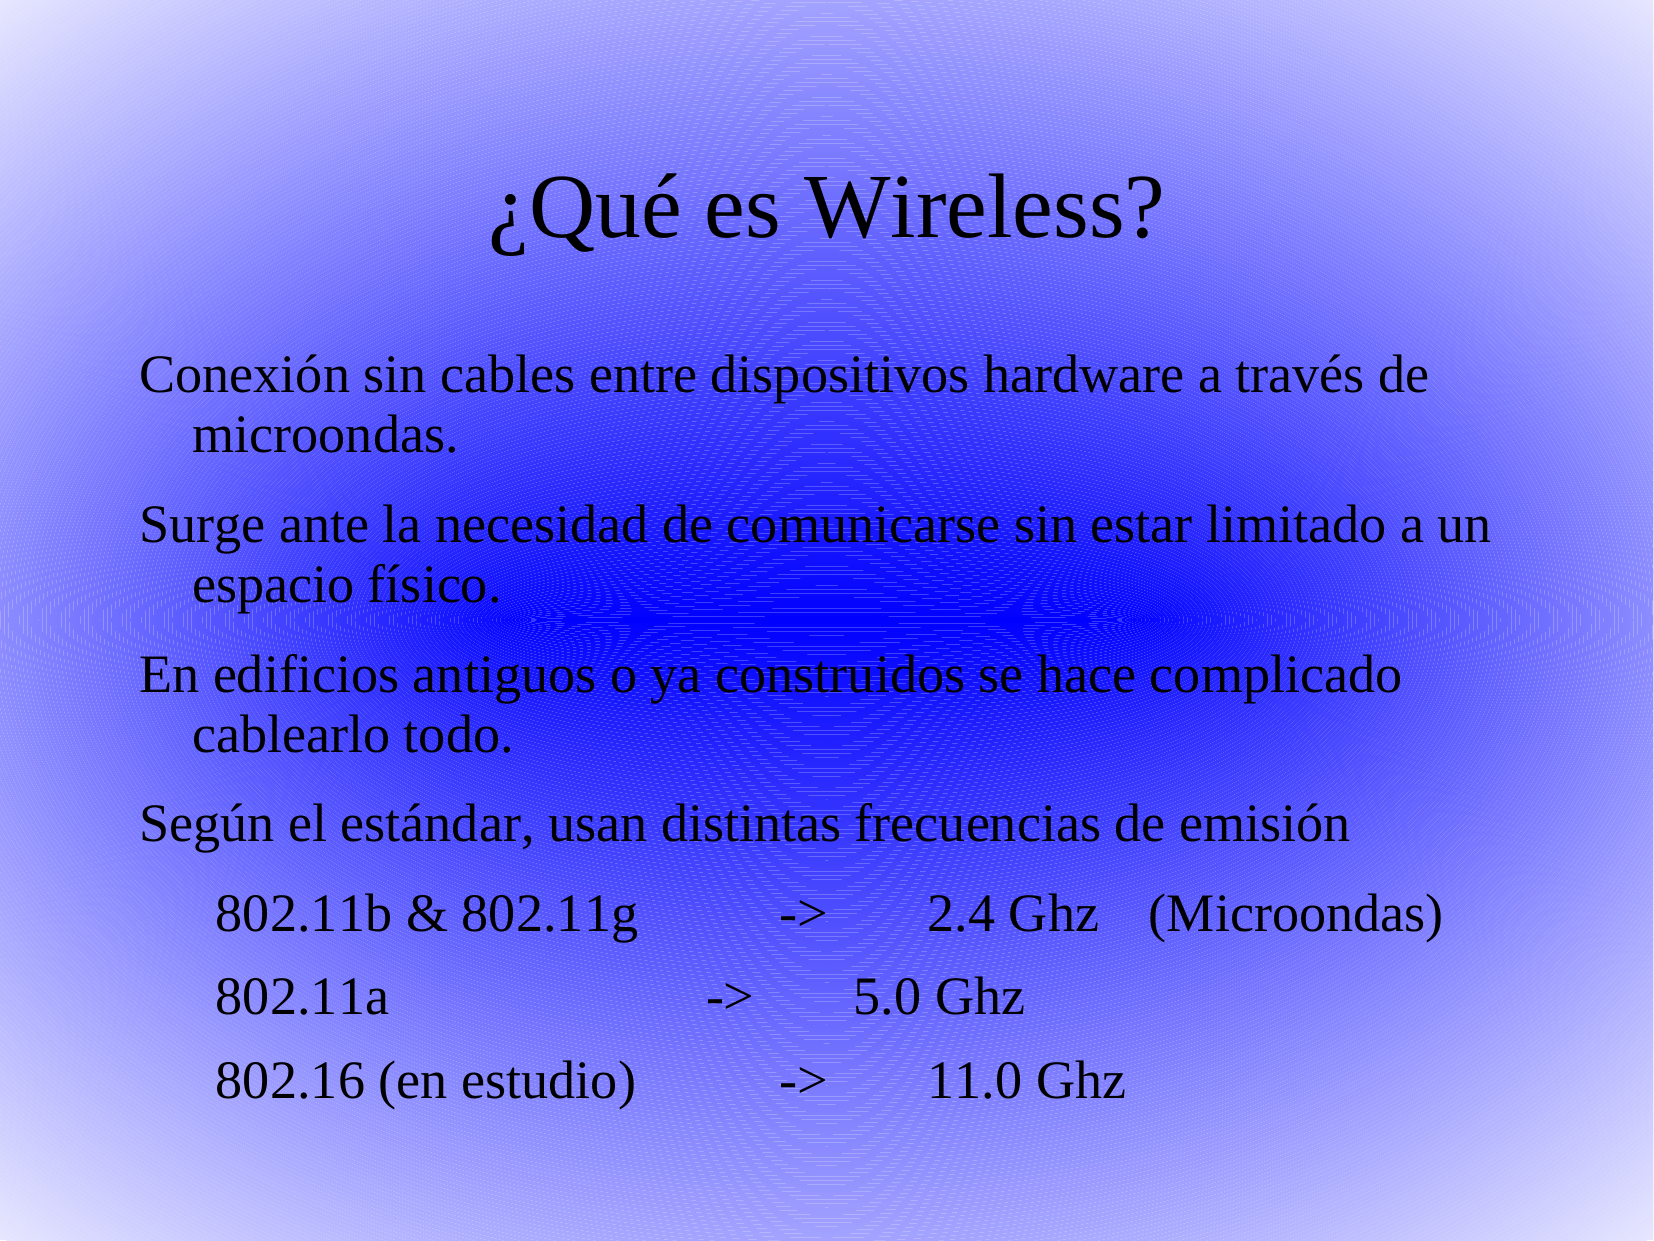

# ¿Qué es Wireless?
Conexión sin cables entre dispositivos hardware a través de microondas.
Surge ante la necesidad de comunicarse sin estar limitado a un espacio físico.
En edificios antiguos o ya construidos se hace complicado cablearlo todo.
Según el estándar, usan distintas frecuencias de emisión
802.11b & 802.11g 		->		2.4 Ghz	(Microondas)
802.11a					->		5.0 Ghz
802.16 (en estudio)		->		11.0 Ghz